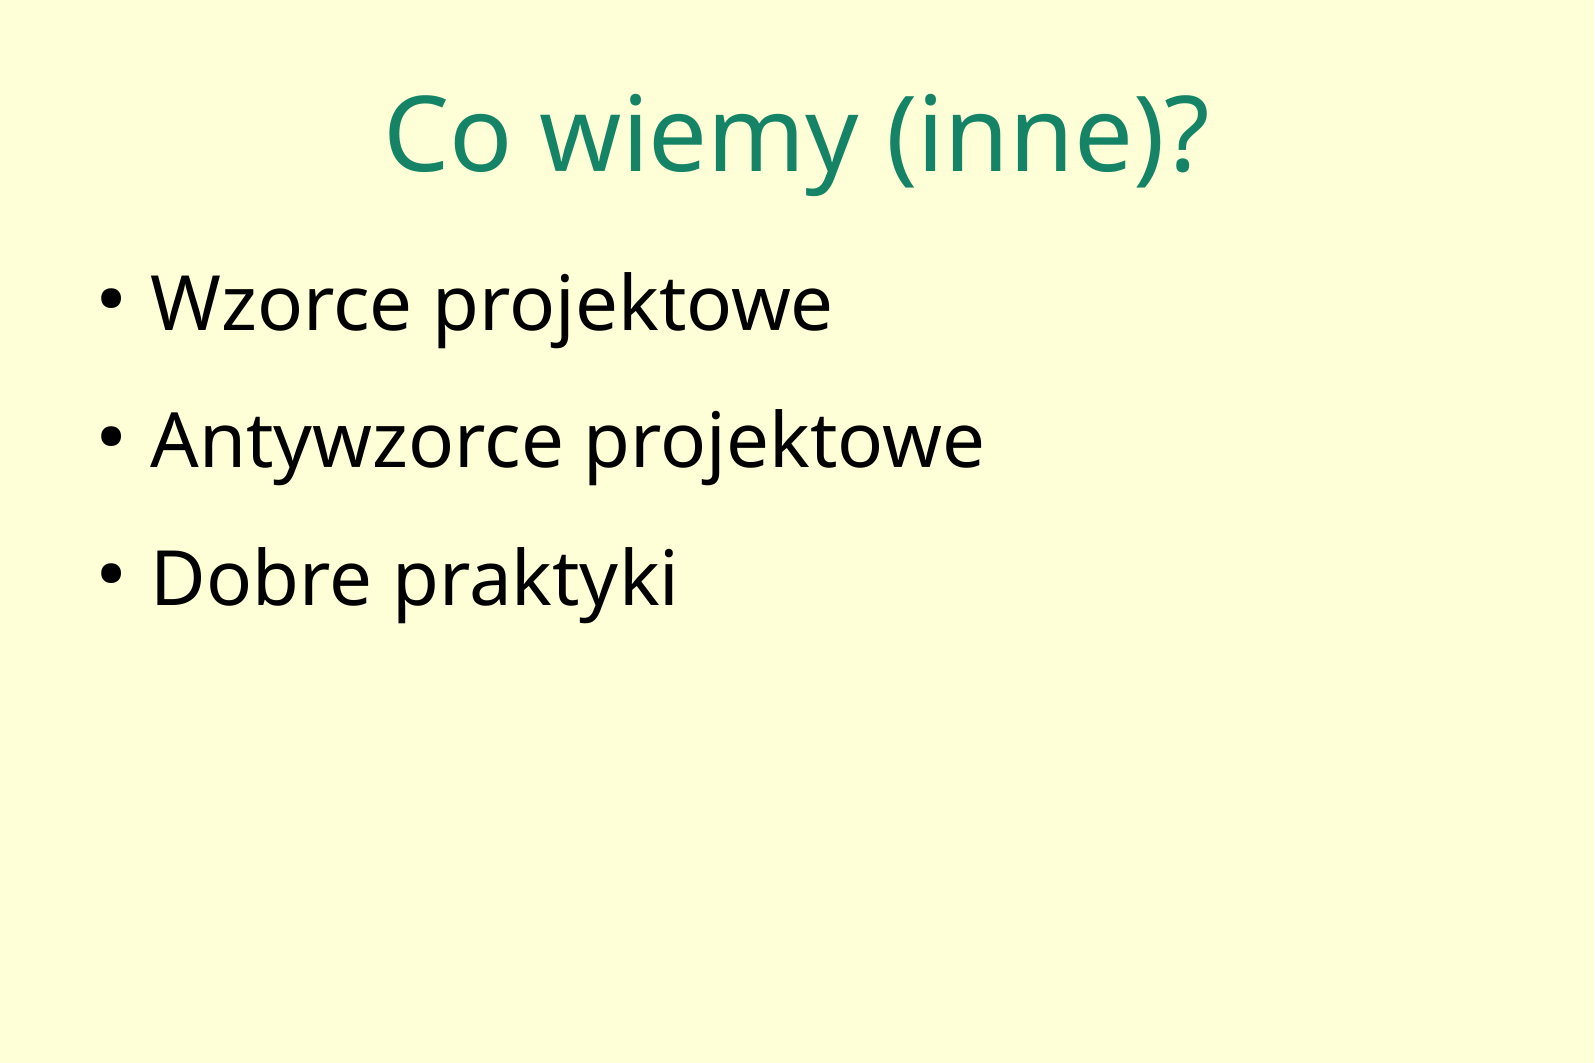

# Co wiemy (inne)?
Wzorce projektowe
Antywzorce projektowe
Dobre praktyki